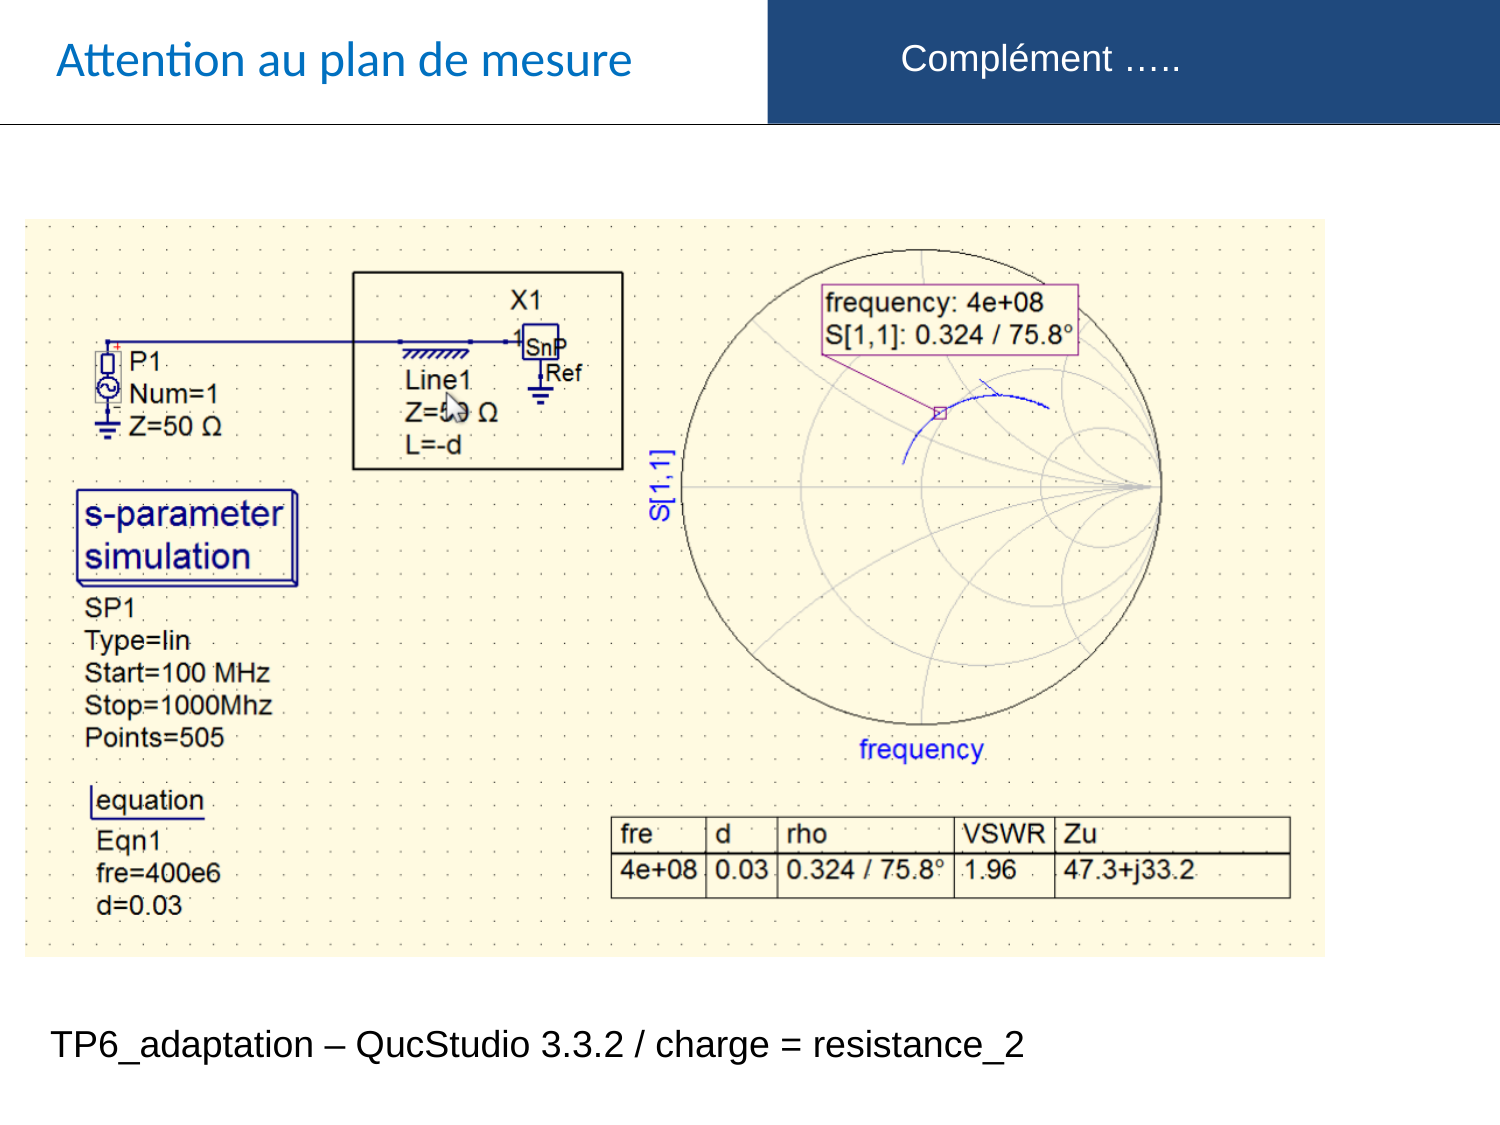

DUT GEII
Attention au plan de mesure
Complément …..
TP6_adaptation – QucStudio 3.3.2 / charge = resistance_2